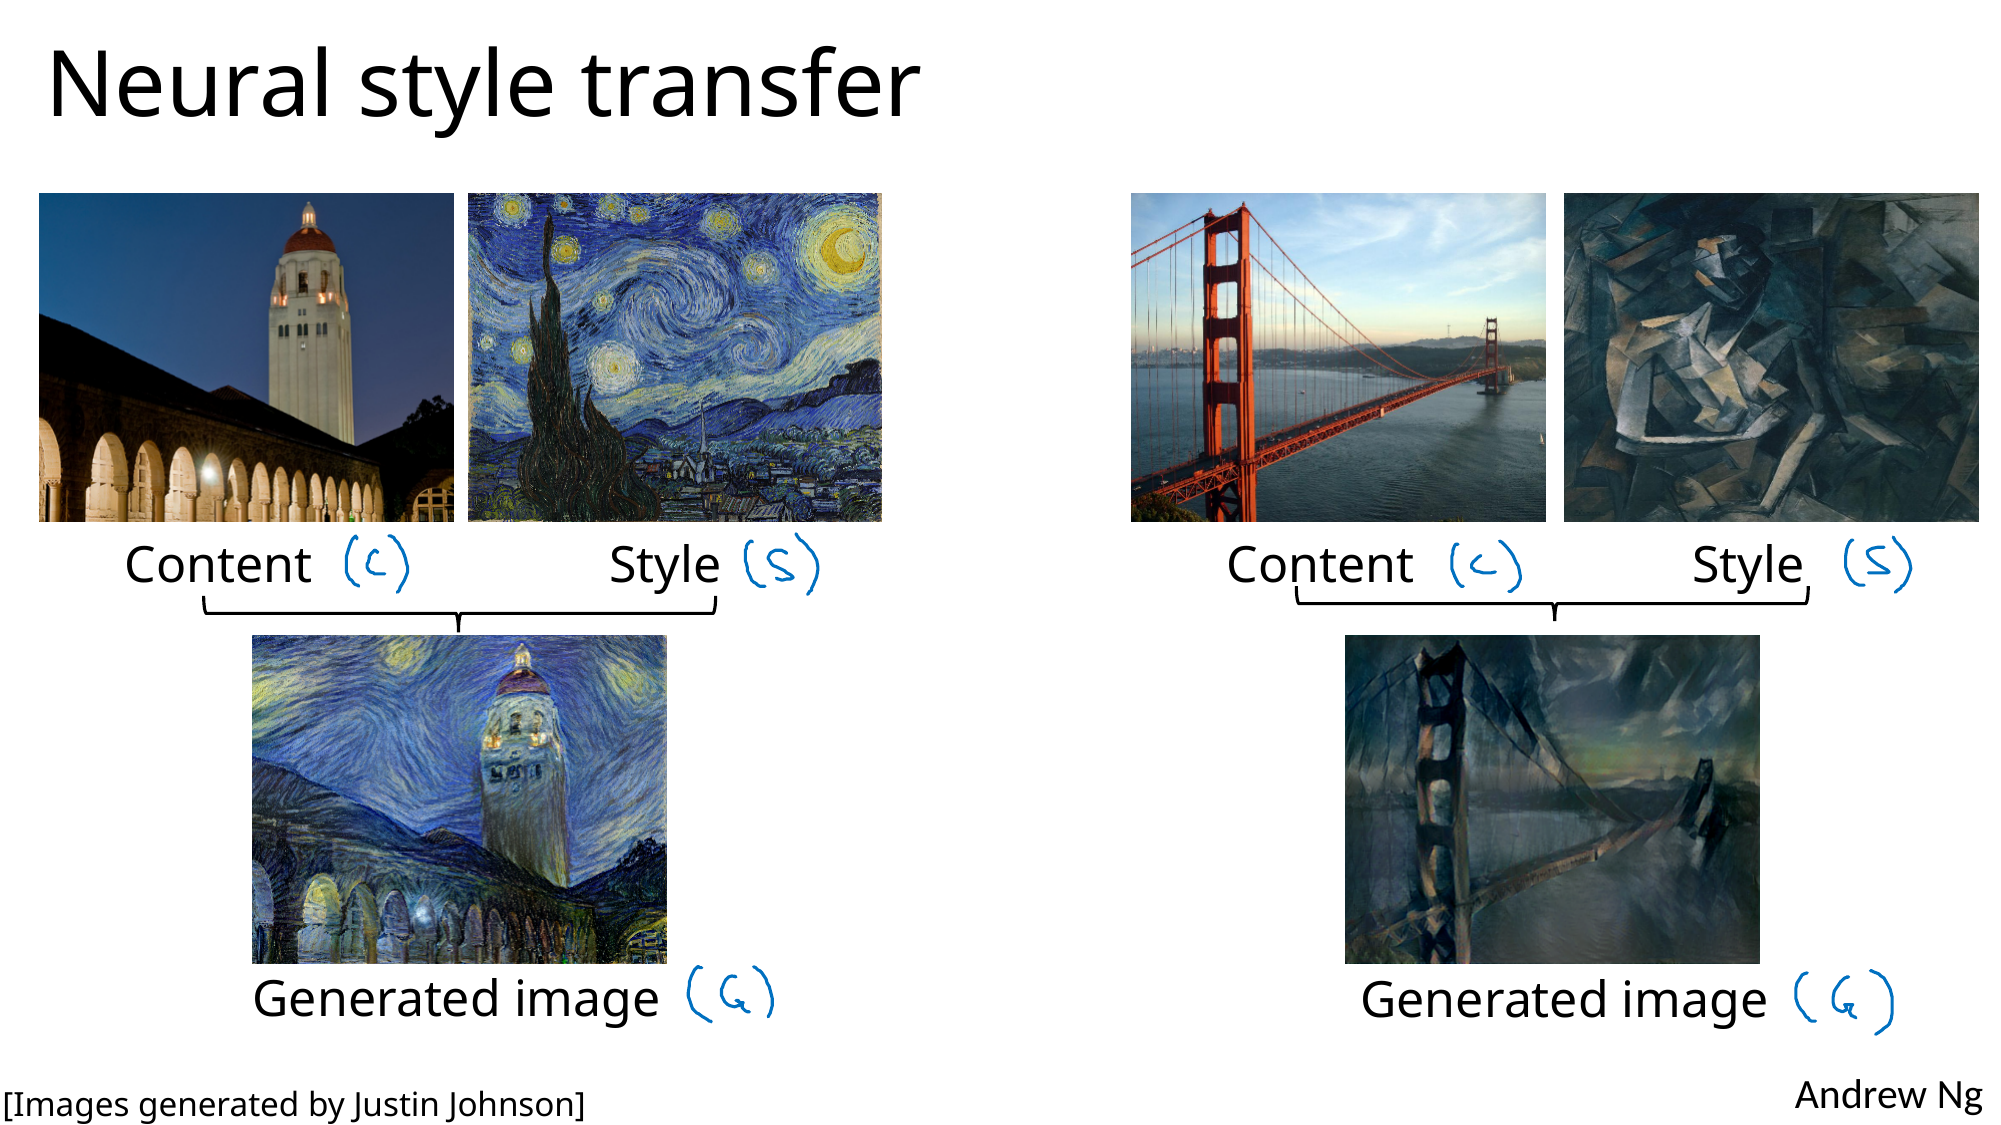

# Neural style transfer
Content
Style
Content
Style
Generated image
Generated image
[Images generated by Justin Johnson]